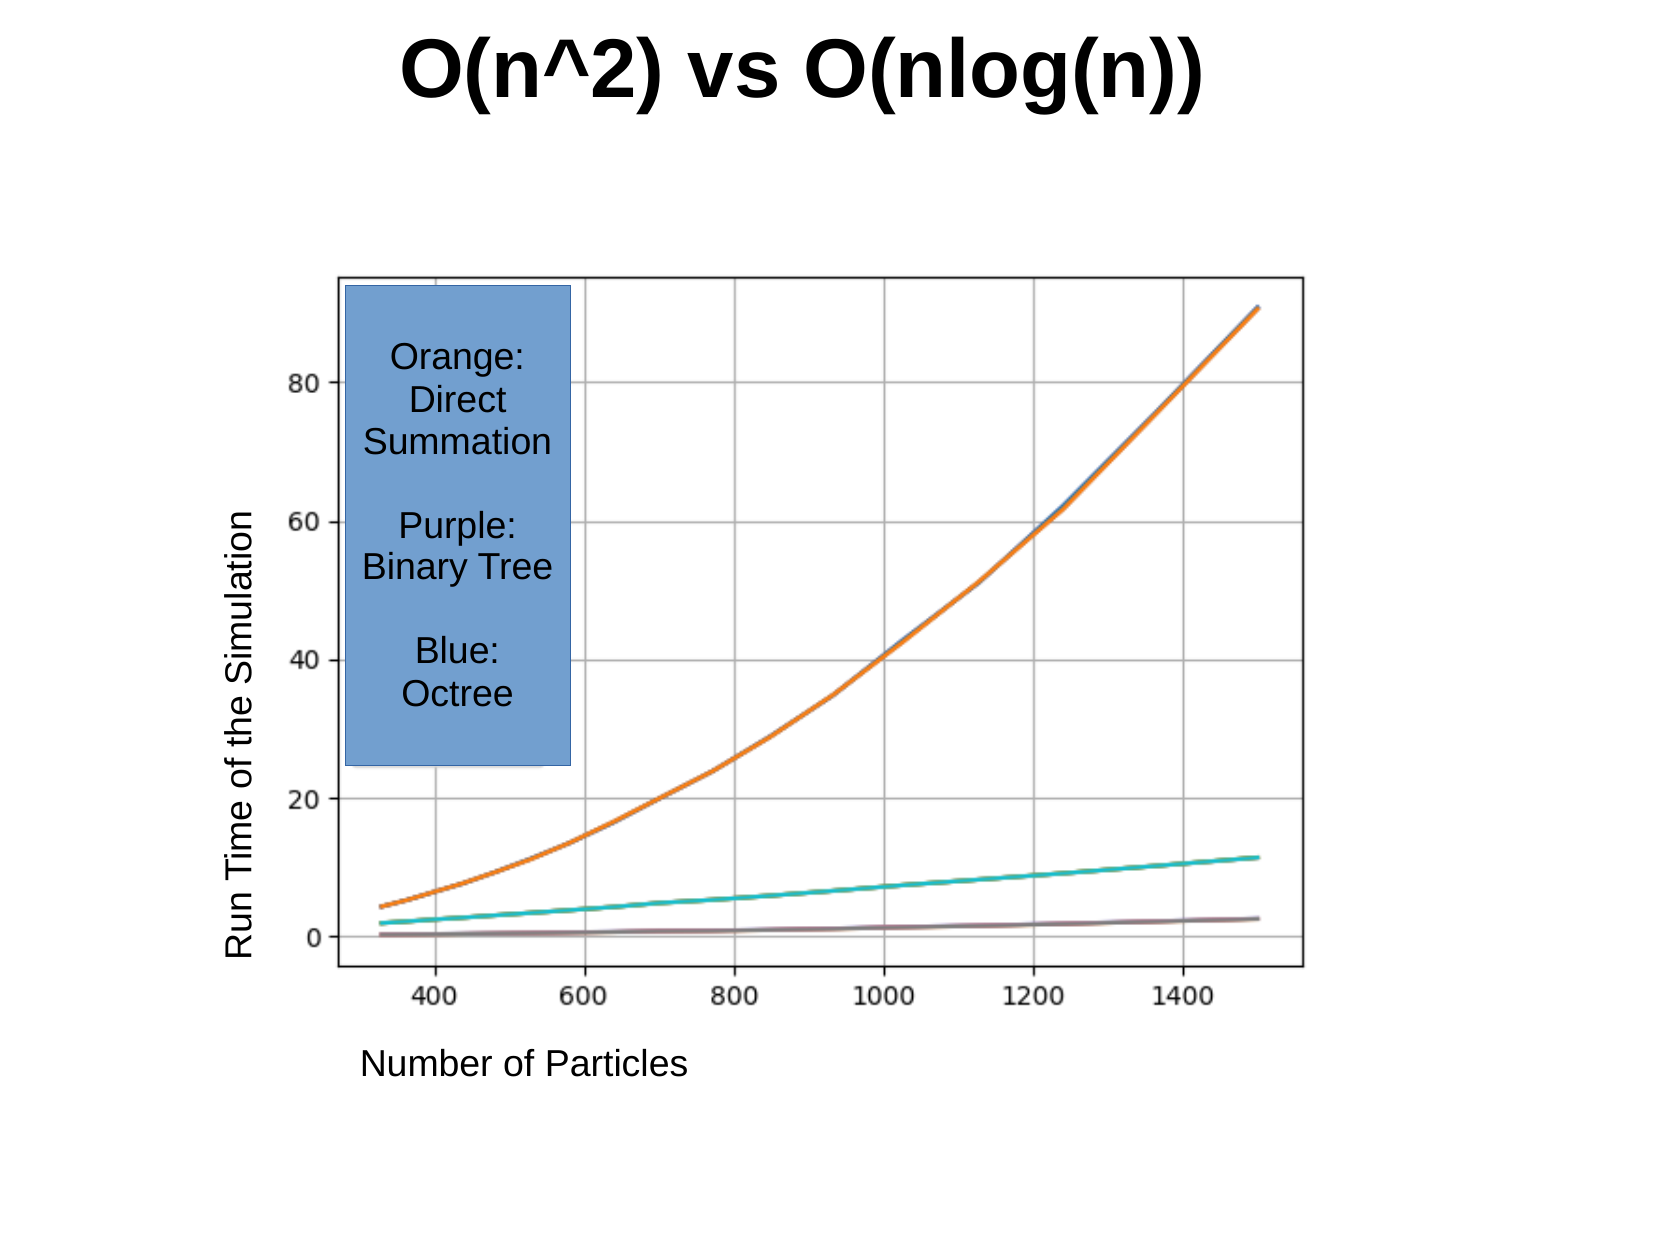

O(n^2) vs O(nlog(n))
Orange:
Direct
Summation
Purple:
Binary Tree
Blue:
Octree
Run Time of the Simulation
Number of Particles